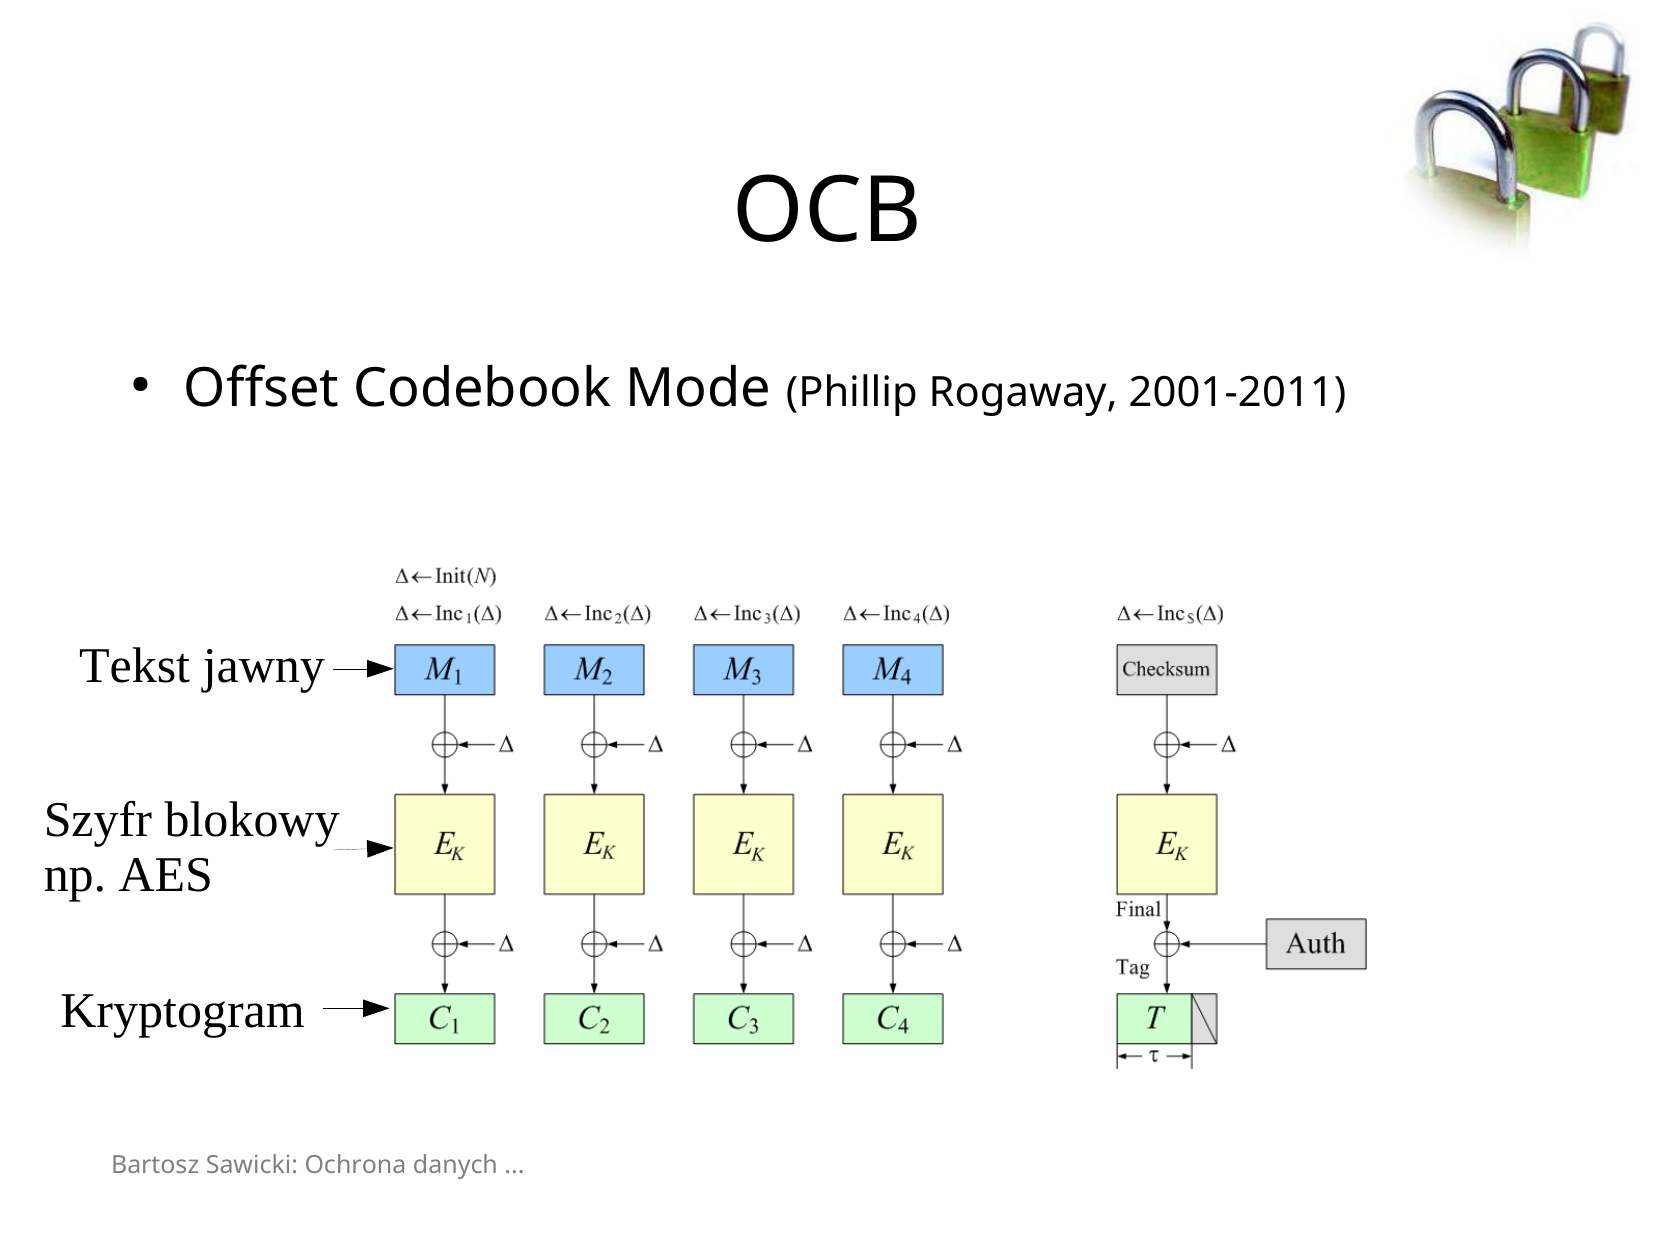

# OCB
Offset Codebook Mode (Phillip Rogaway, 2001-2011)
Tekst jawny
Szyfr blokowy
np. AES
Kryptogram